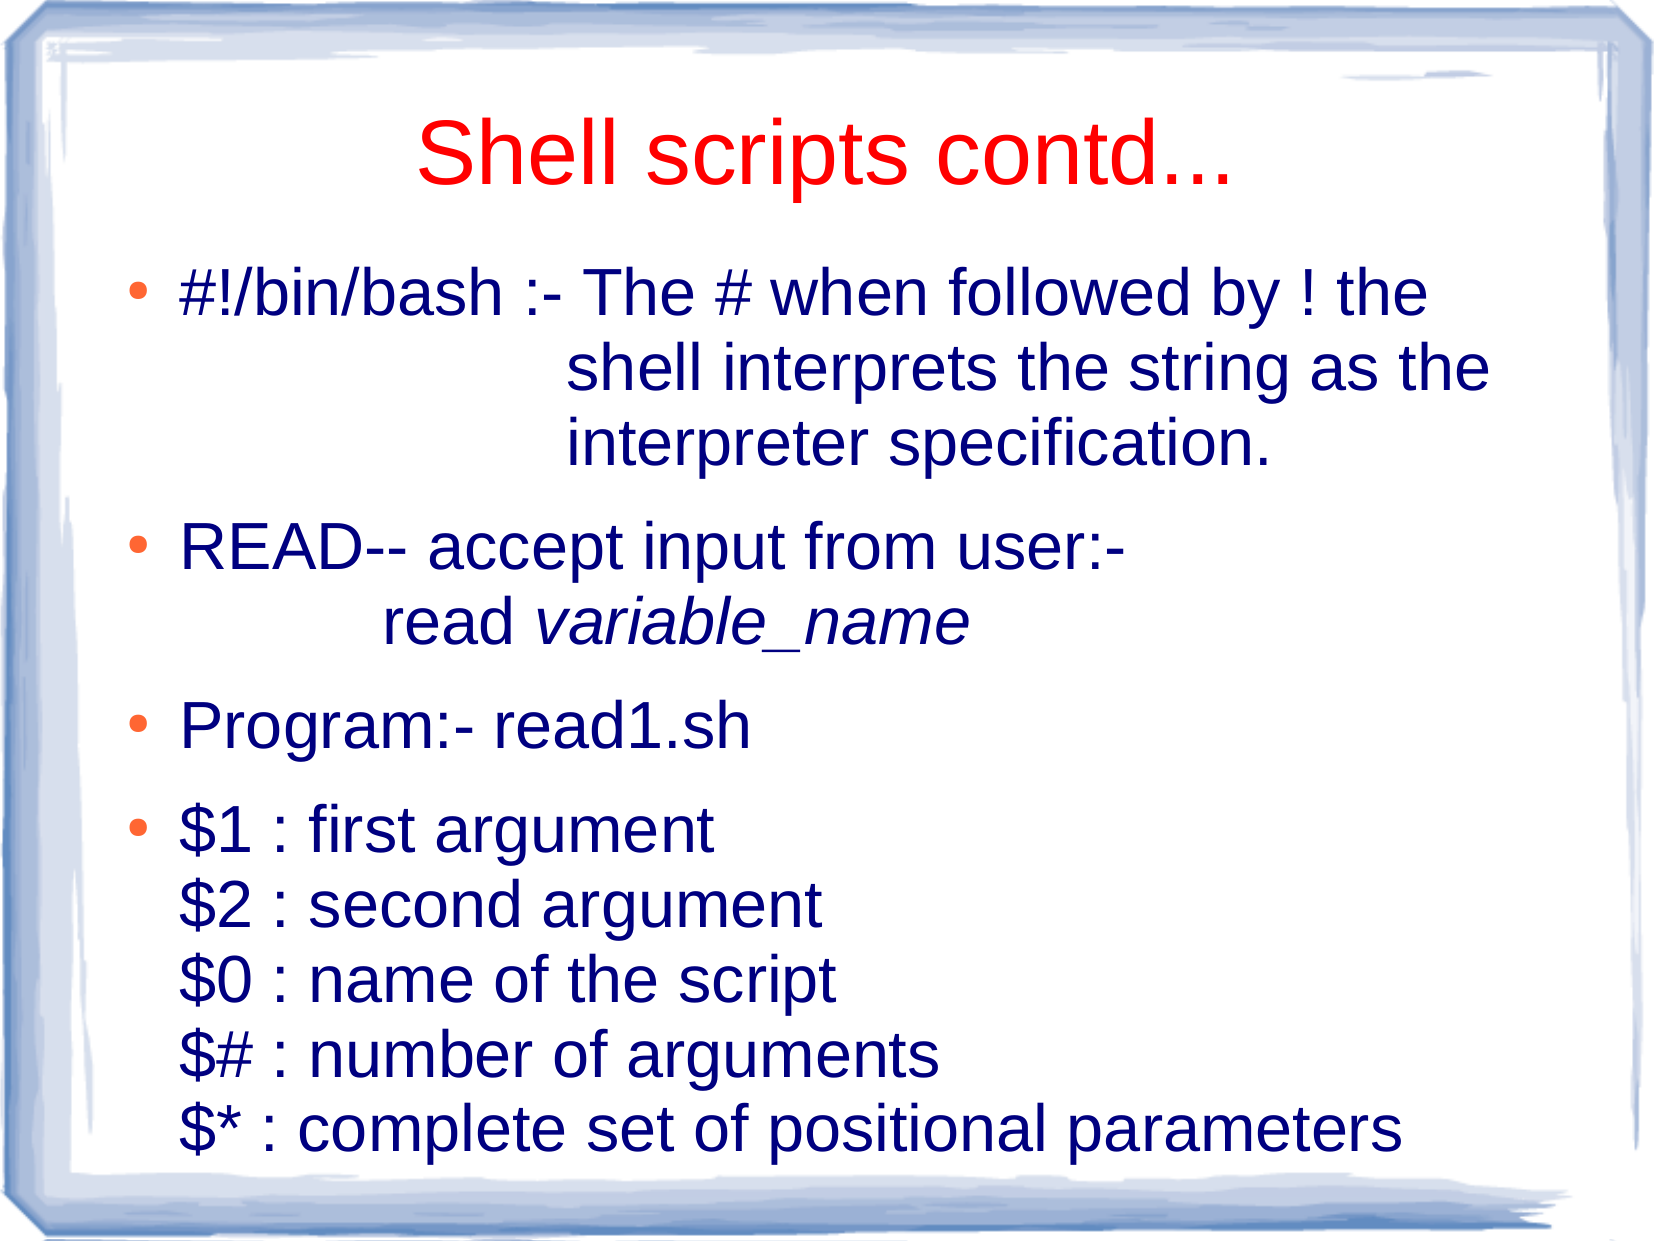

# Shell scripts contd...
#!/bin/bash :- The # when followed by ! the shell interprets the string as the interpreter specification.
READ-- accept input from user:- read variable_name
Program:- read1.sh
$1 : first argument $2 : second argument $0 : name of the script $# : number of arguments $* : complete set of positional parameters